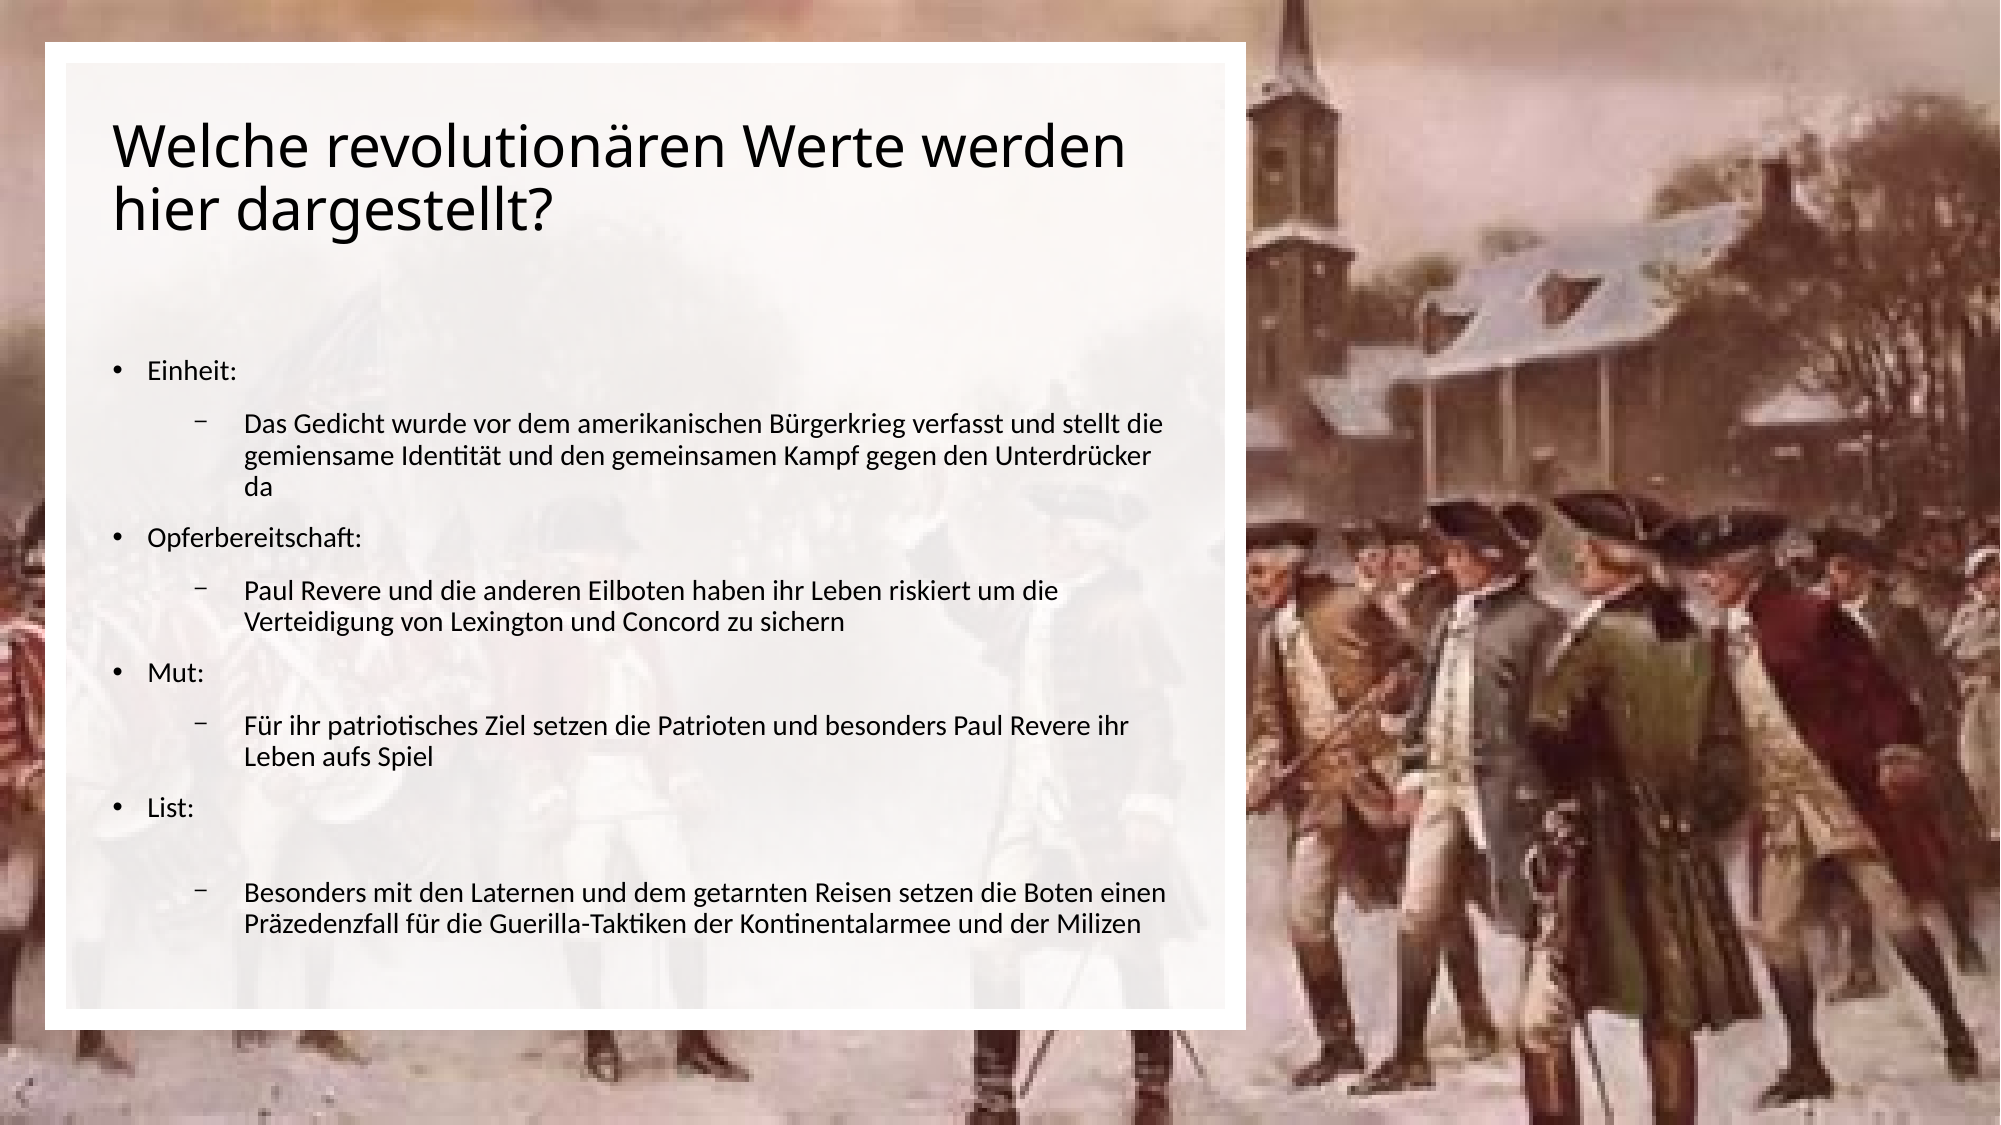

# Welche revolutionären Werte werden hier dargestellt?
Einheit:
Das Gedicht wurde vor dem amerikanischen Bürgerkrieg verfasst und stellt die gemiensame Identität und den gemeinsamen Kampf gegen den Unterdrücker da
Opferbereitschaft:
Paul Revere und die anderen Eilboten haben ihr Leben riskiert um die Verteidigung von Lexington und Concord zu sichern
Mut:
Für ihr patriotisches Ziel setzen die Patrioten und besonders Paul Revere ihr Leben aufs Spiel
List:
Besonders mit den Laternen und dem getarnten Reisen setzen die Boten einen Präzedenzfall für die Guerilla-Taktiken der Kontinentalarmee und der Milizen